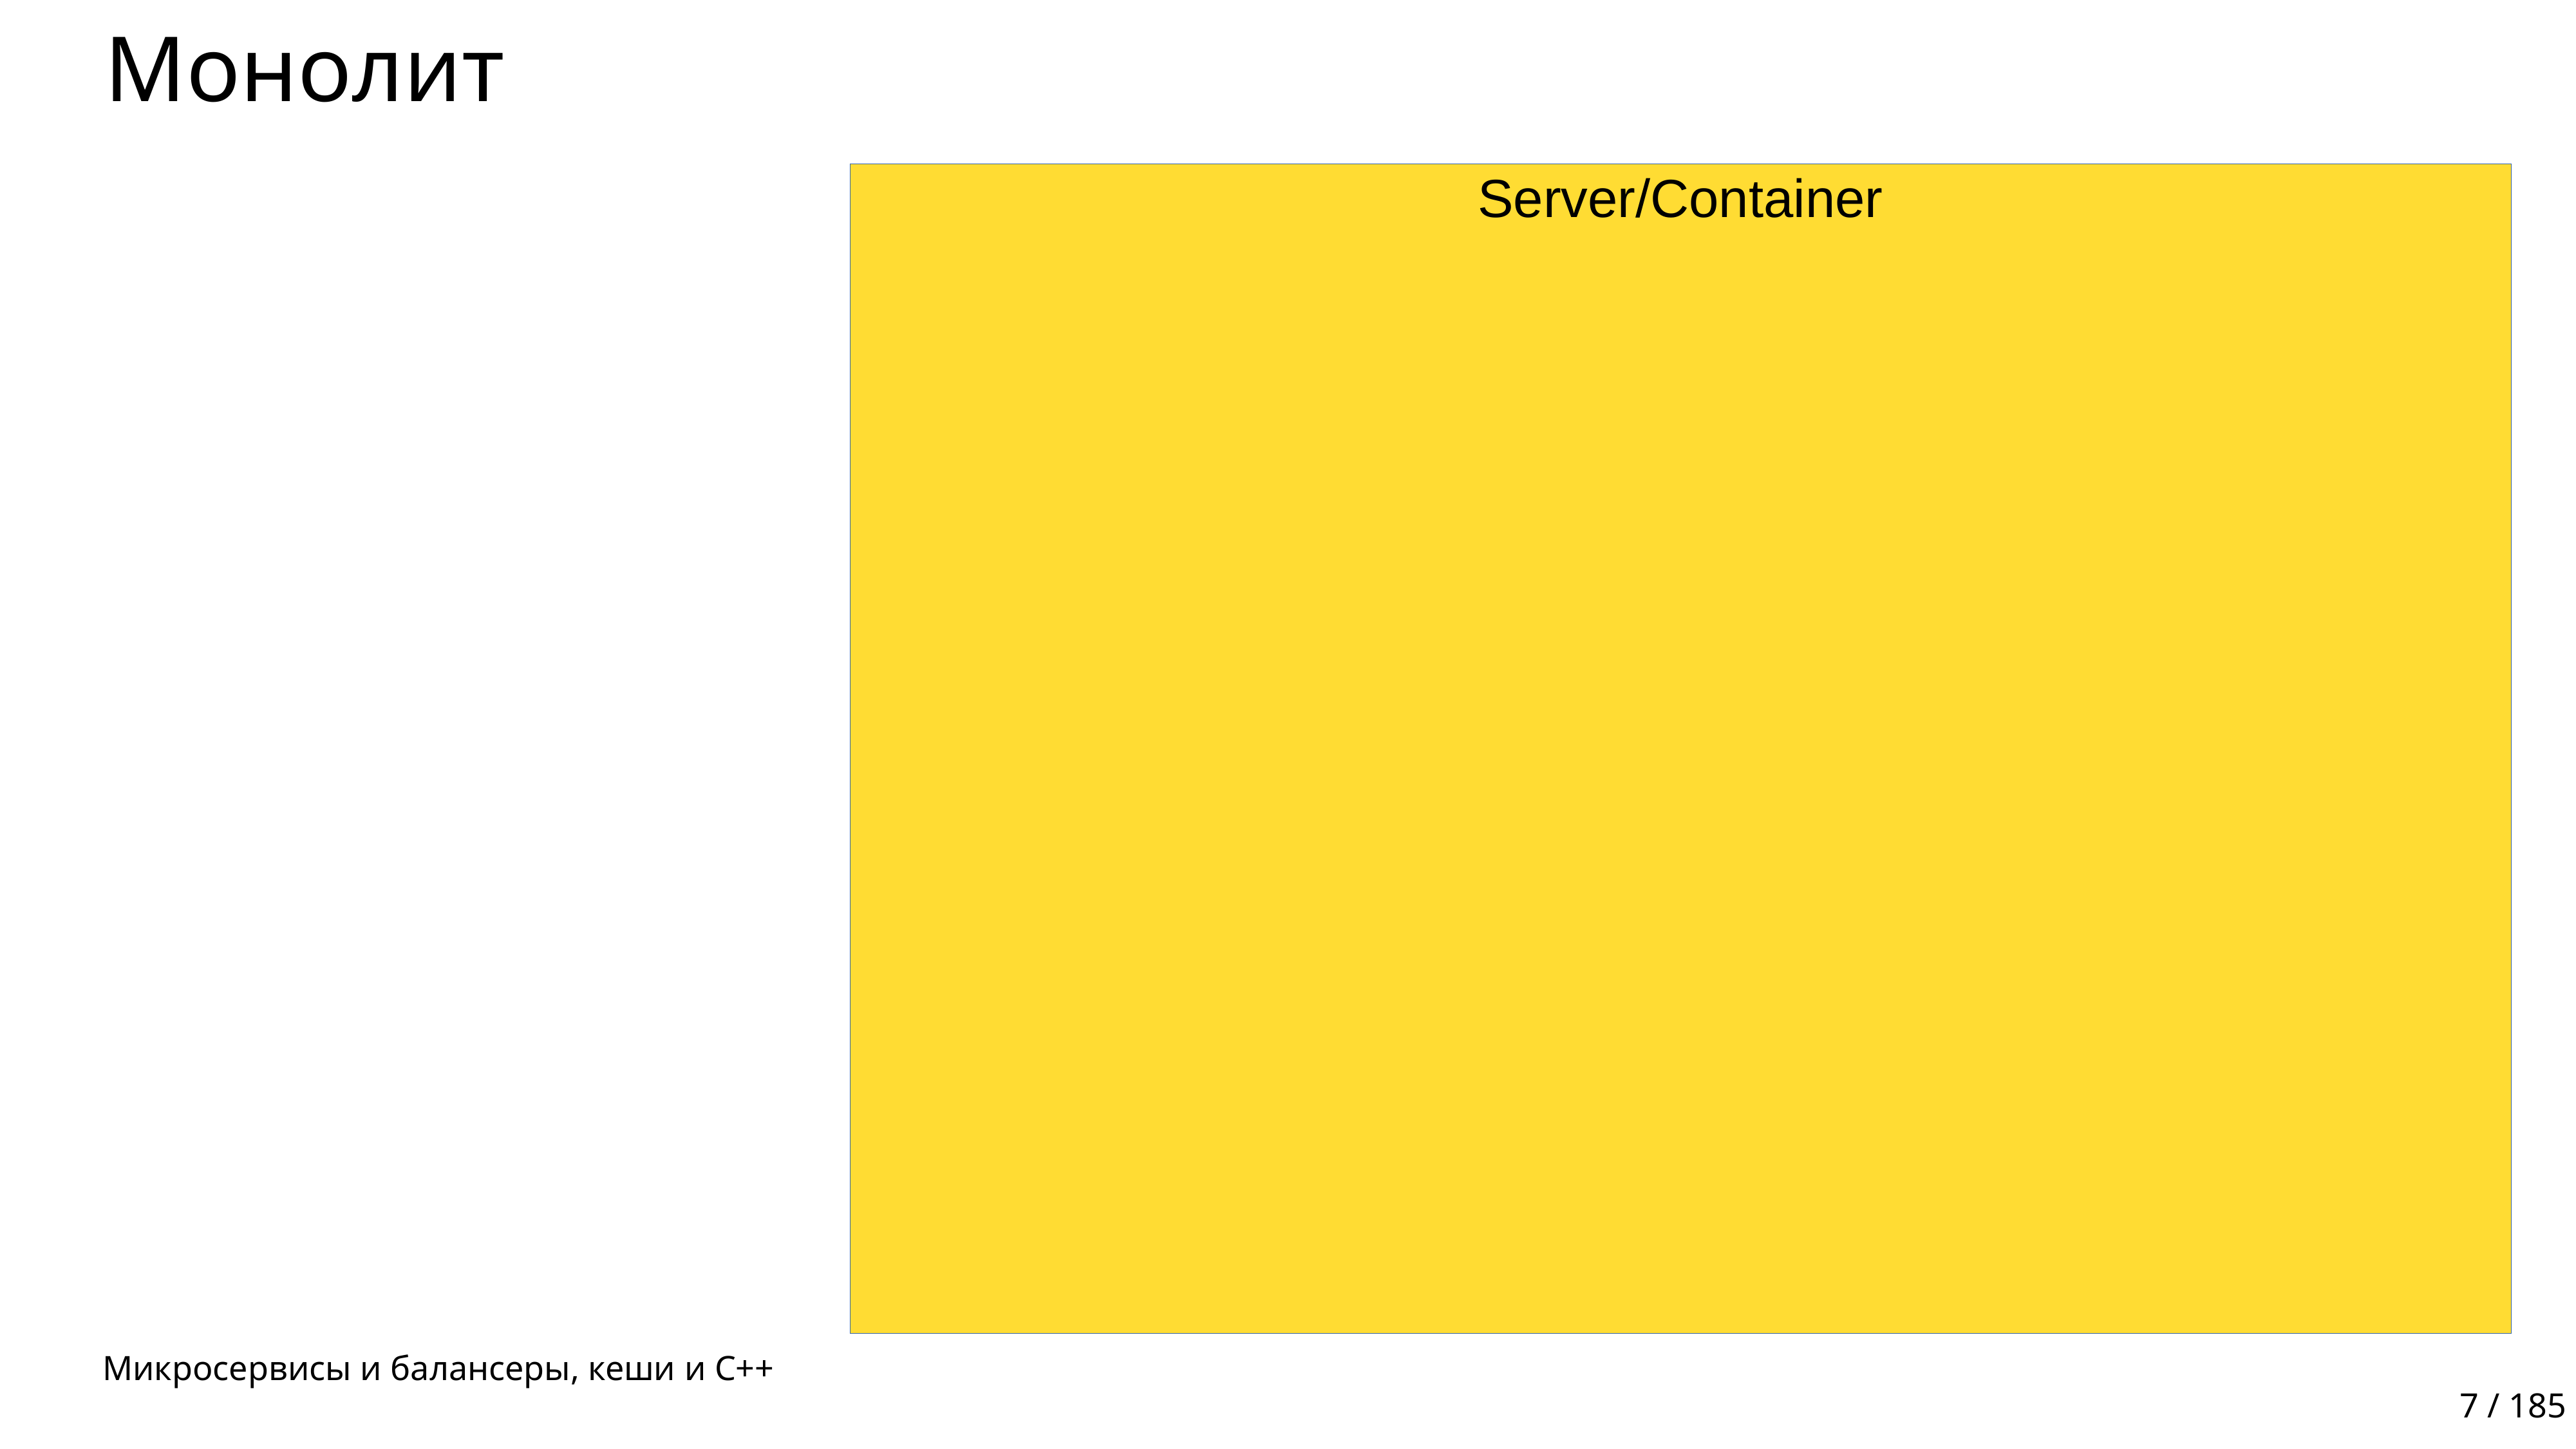

Монолит
Server/Container
# Микросервисы и балансеры, кеши и C++